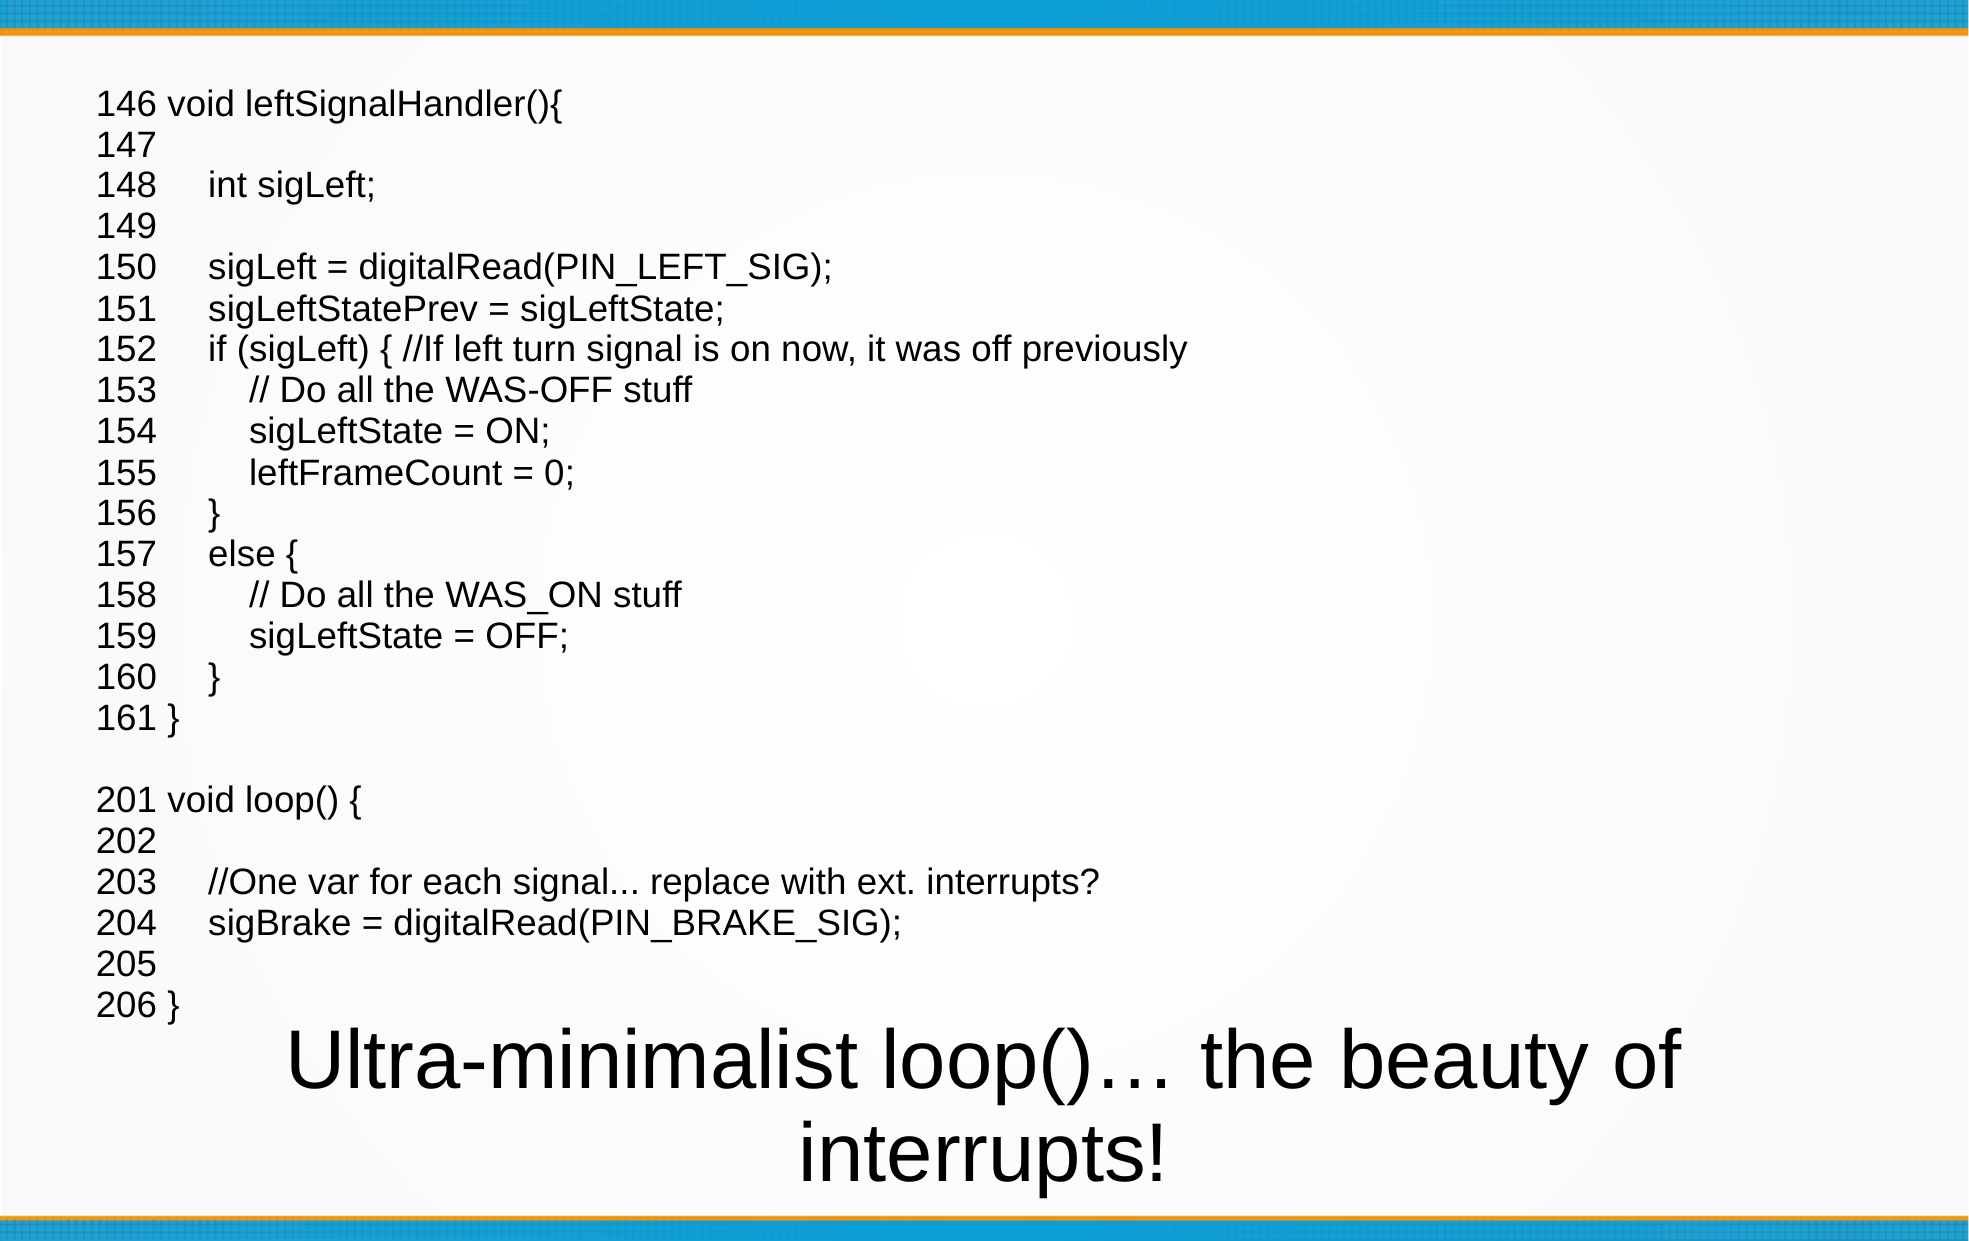

146 void leftSignalHandler(){
147
148 int sigLeft;
149
150 sigLeft = digitalRead(PIN_LEFT_SIG);
151 sigLeftStatePrev = sigLeftState;
152 if (sigLeft) { //If left turn signal is on now, it was off previously
153 // Do all the WAS-OFF stuff
154 sigLeftState = ON;
155 leftFrameCount = 0;
156 }
157 else {
158 // Do all the WAS_ON stuff
159 sigLeftState = OFF;
160 }
161 }
201 void loop() {
202
203 //One var for each signal... replace with ext. interrupts?
204 sigBrake = digitalRead(PIN_BRAKE_SIG);
205
206 }
Ultra-minimalist loop()… the beauty of interrupts!